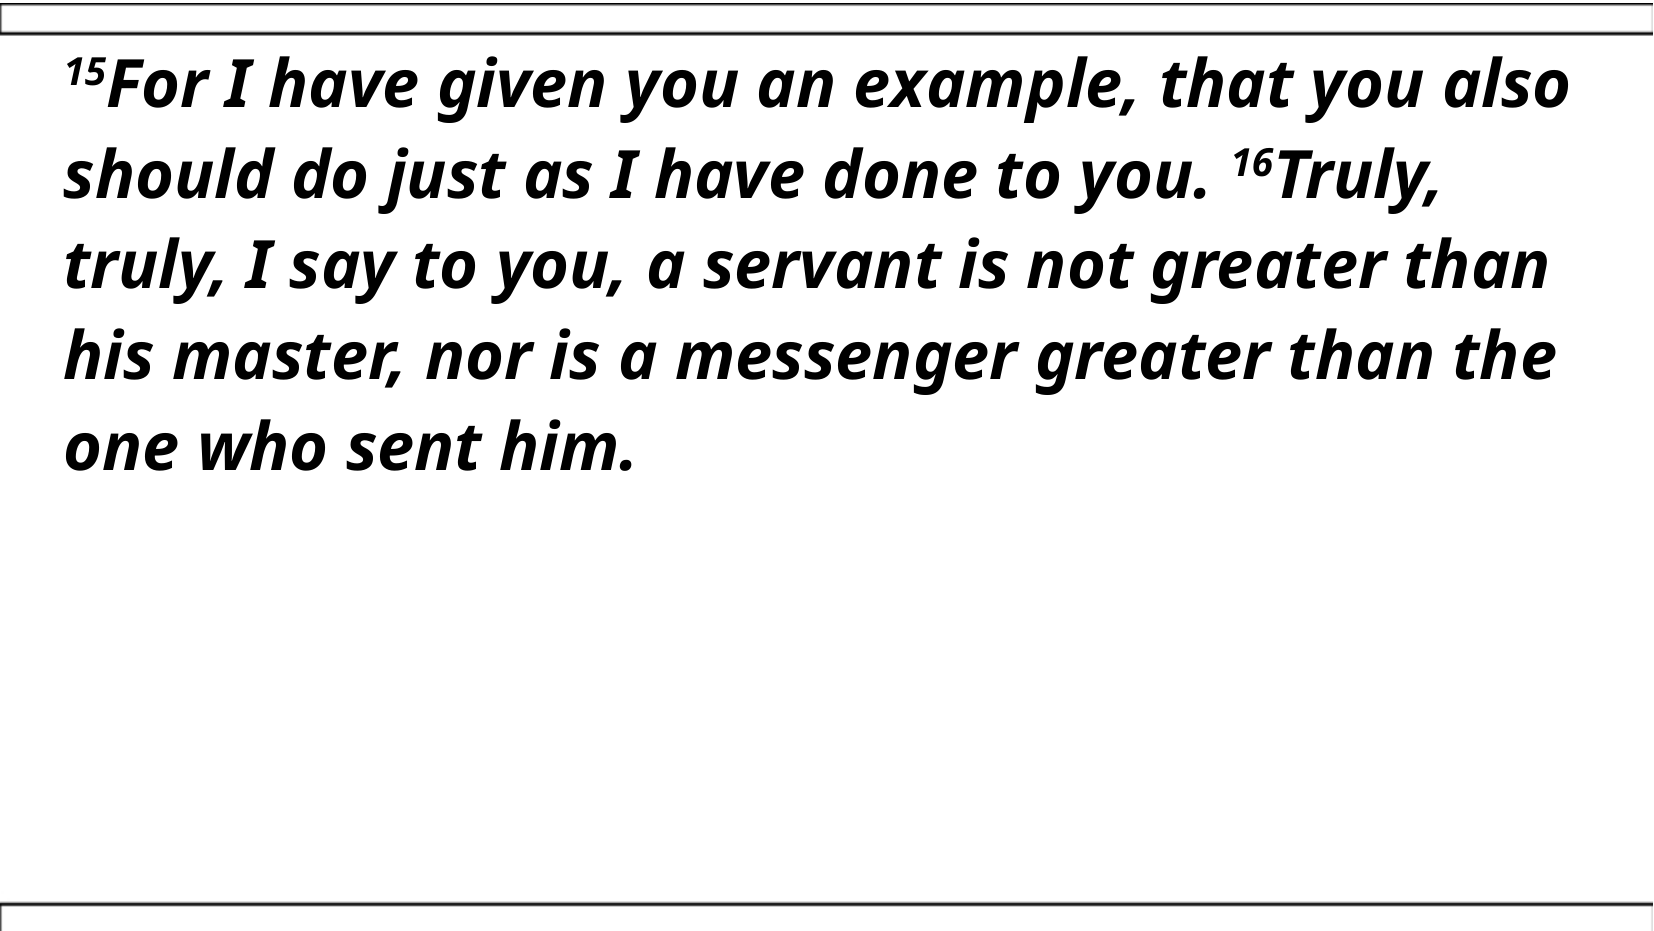

15For I have given you an example, that you also should do just as I have done to you. 16Truly, truly, I say to you, a servant is not greater than his master, nor is a messenger greater than the one who sent him.